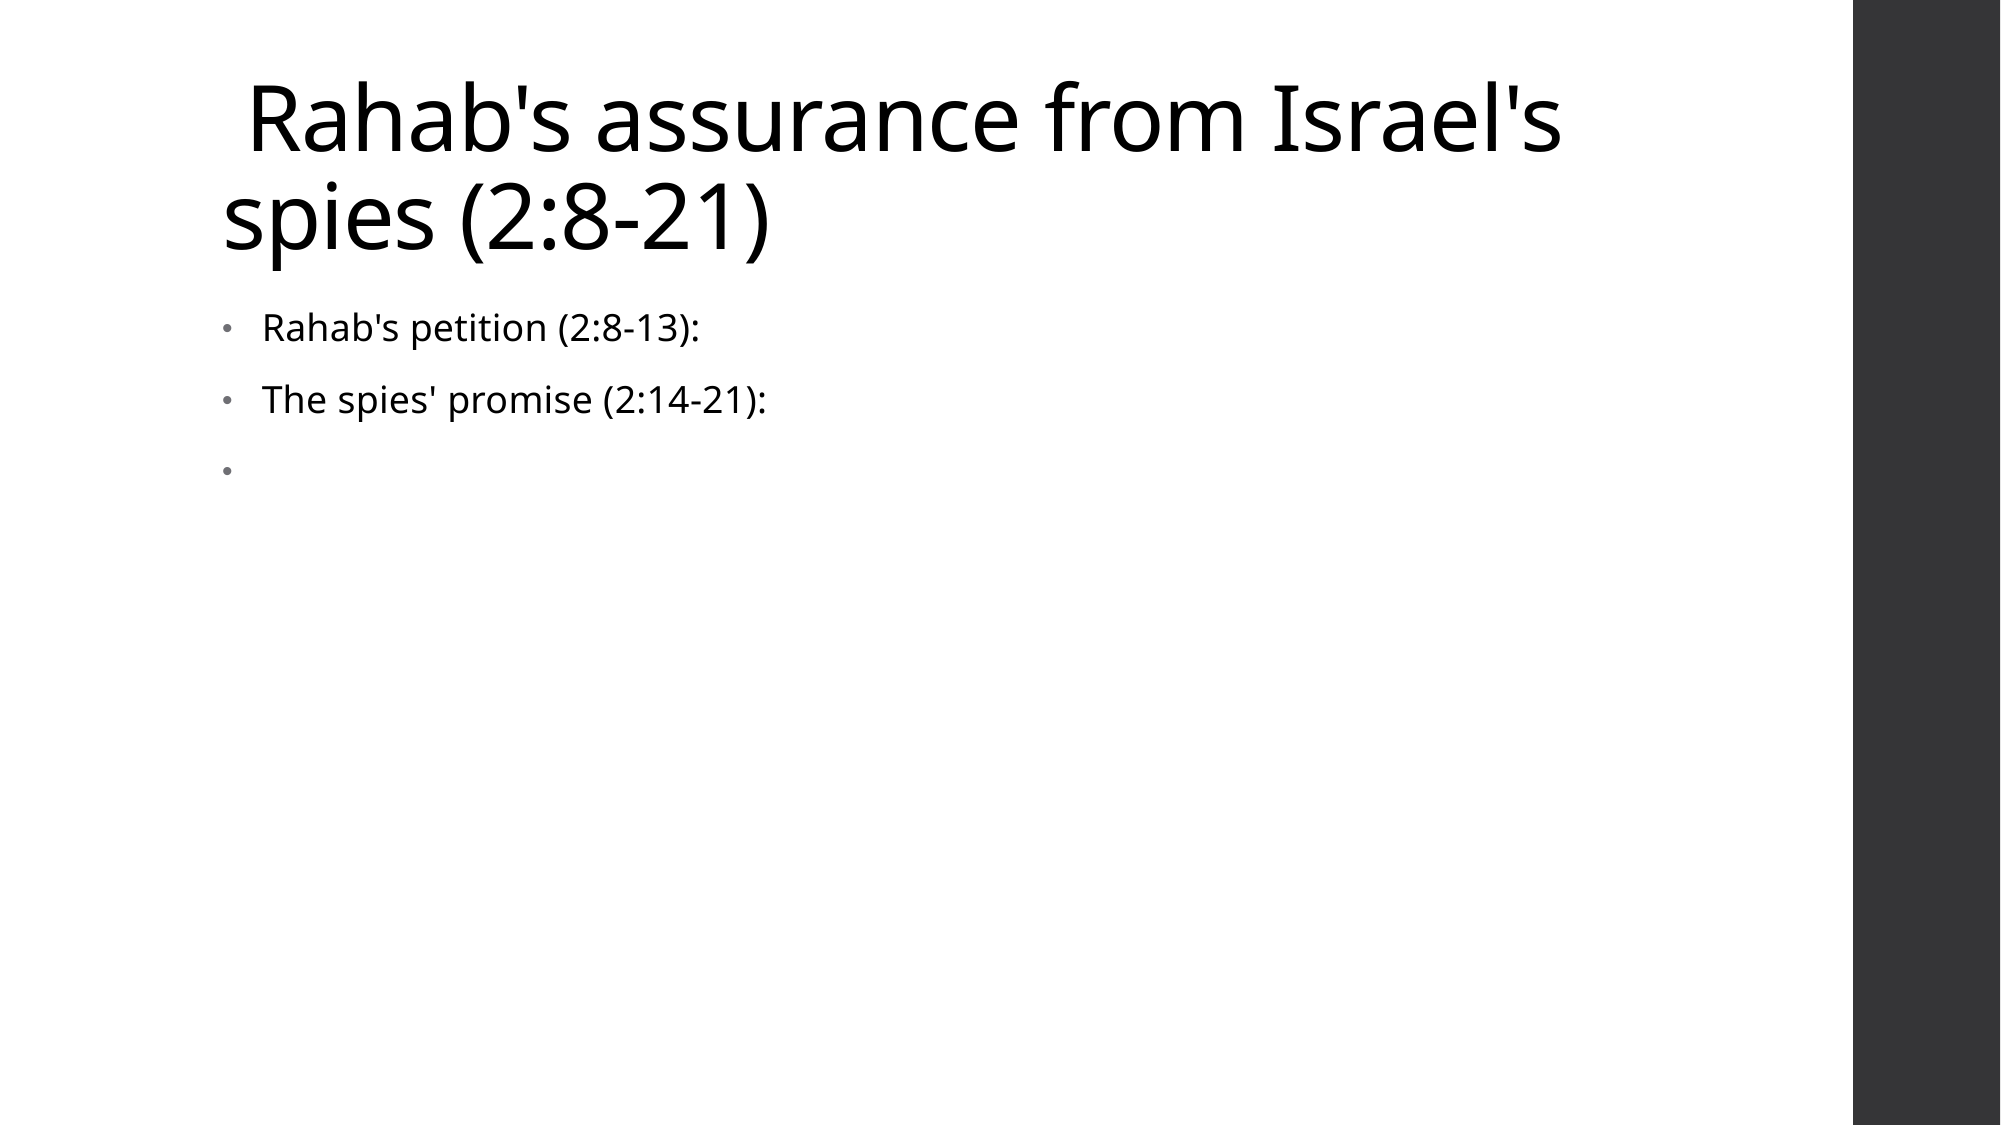

# Rahab's assurance from Israel's spies (2:8-21)
 Rahab's petition (2:8-13):
 The spies' promise (2:14-21):